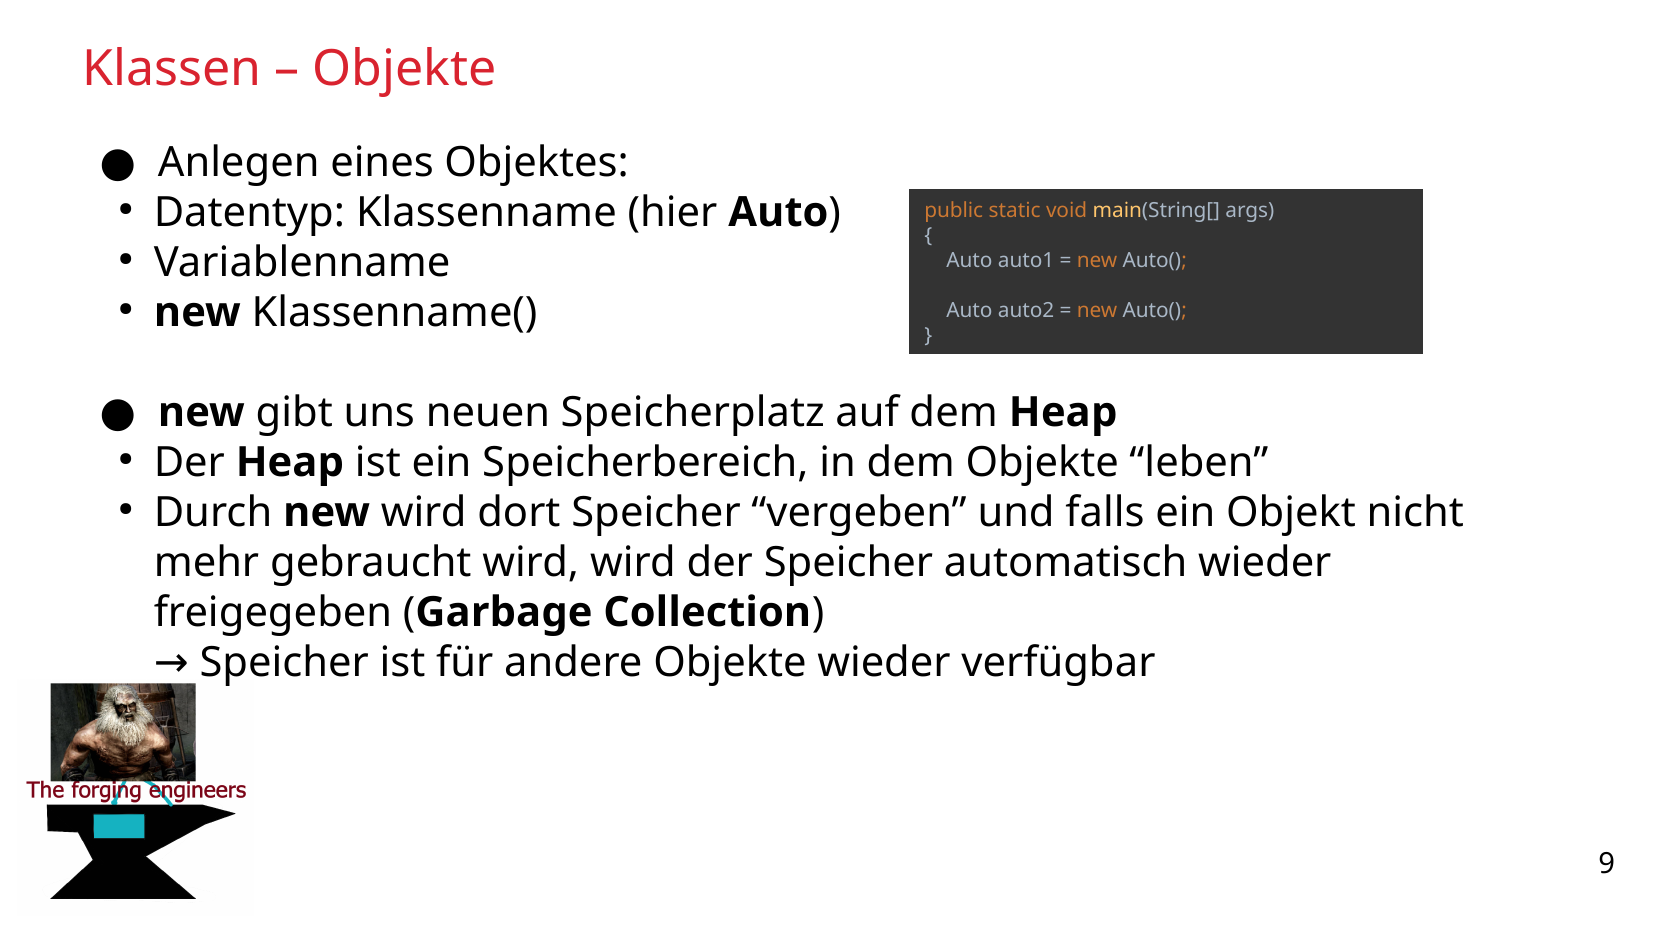

# Klassen – Objekte
Anlegen eines Objektes:
Datentyp: Klassenname (hier Auto)
Variablenname
new Klassenname()
new gibt uns neuen Speicherplatz auf dem Heap
Der Heap ist ein Speicherbereich, in dem Objekte “leben”
Durch new wird dort Speicher “vergeben” und falls ein Objekt nicht mehr gebraucht wird, wird der Speicher automatisch wieder freigegeben (Garbage Collection)
→ Speicher ist für andere Objekte wieder verfügbar
public static void main(String[] args)
{
 Auto auto1 = new Auto();
 Auto auto2 = new Auto();
}